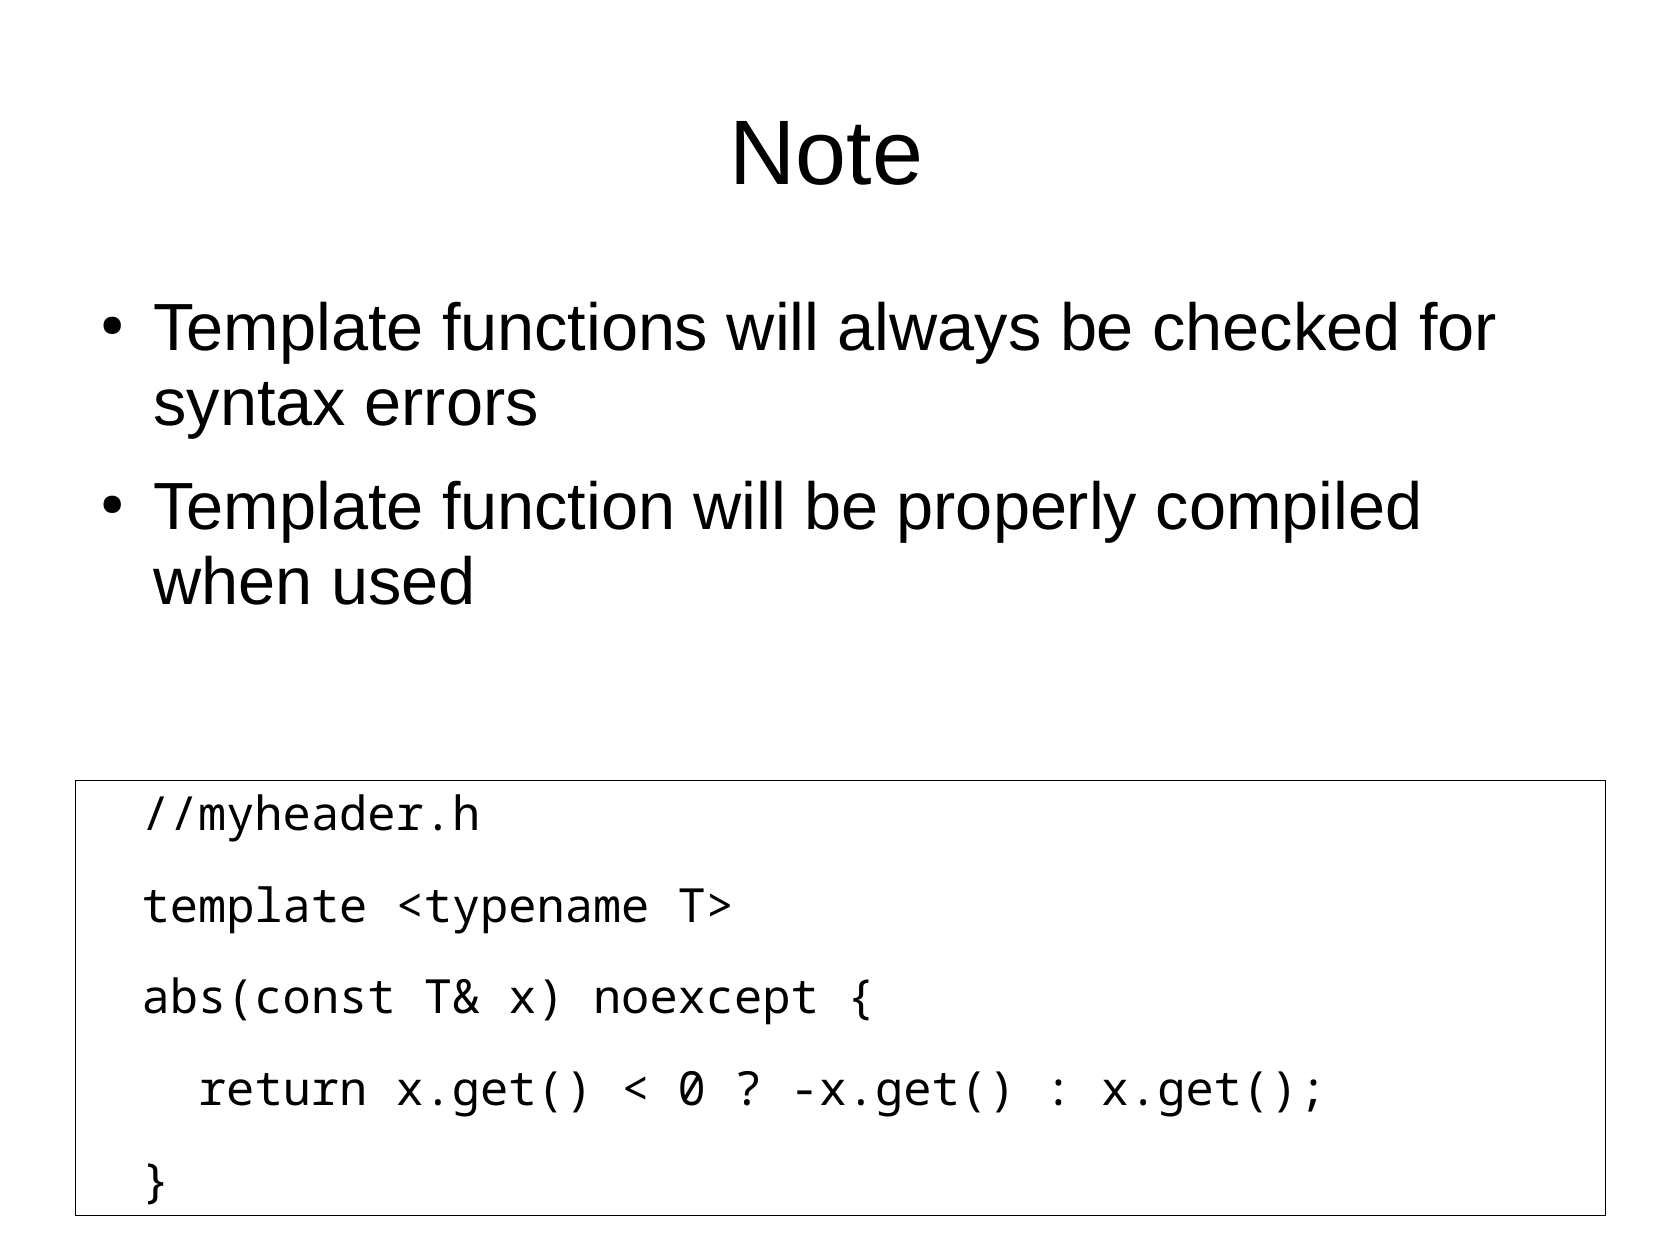

# Note
Template functions will always be checked for syntax errors
Template function will be properly compiled when used
//myheader.h
template <typename T>
abs(const T& x) noexcept {
 return x.get() < 0 ? -x.get() : x.get();
}